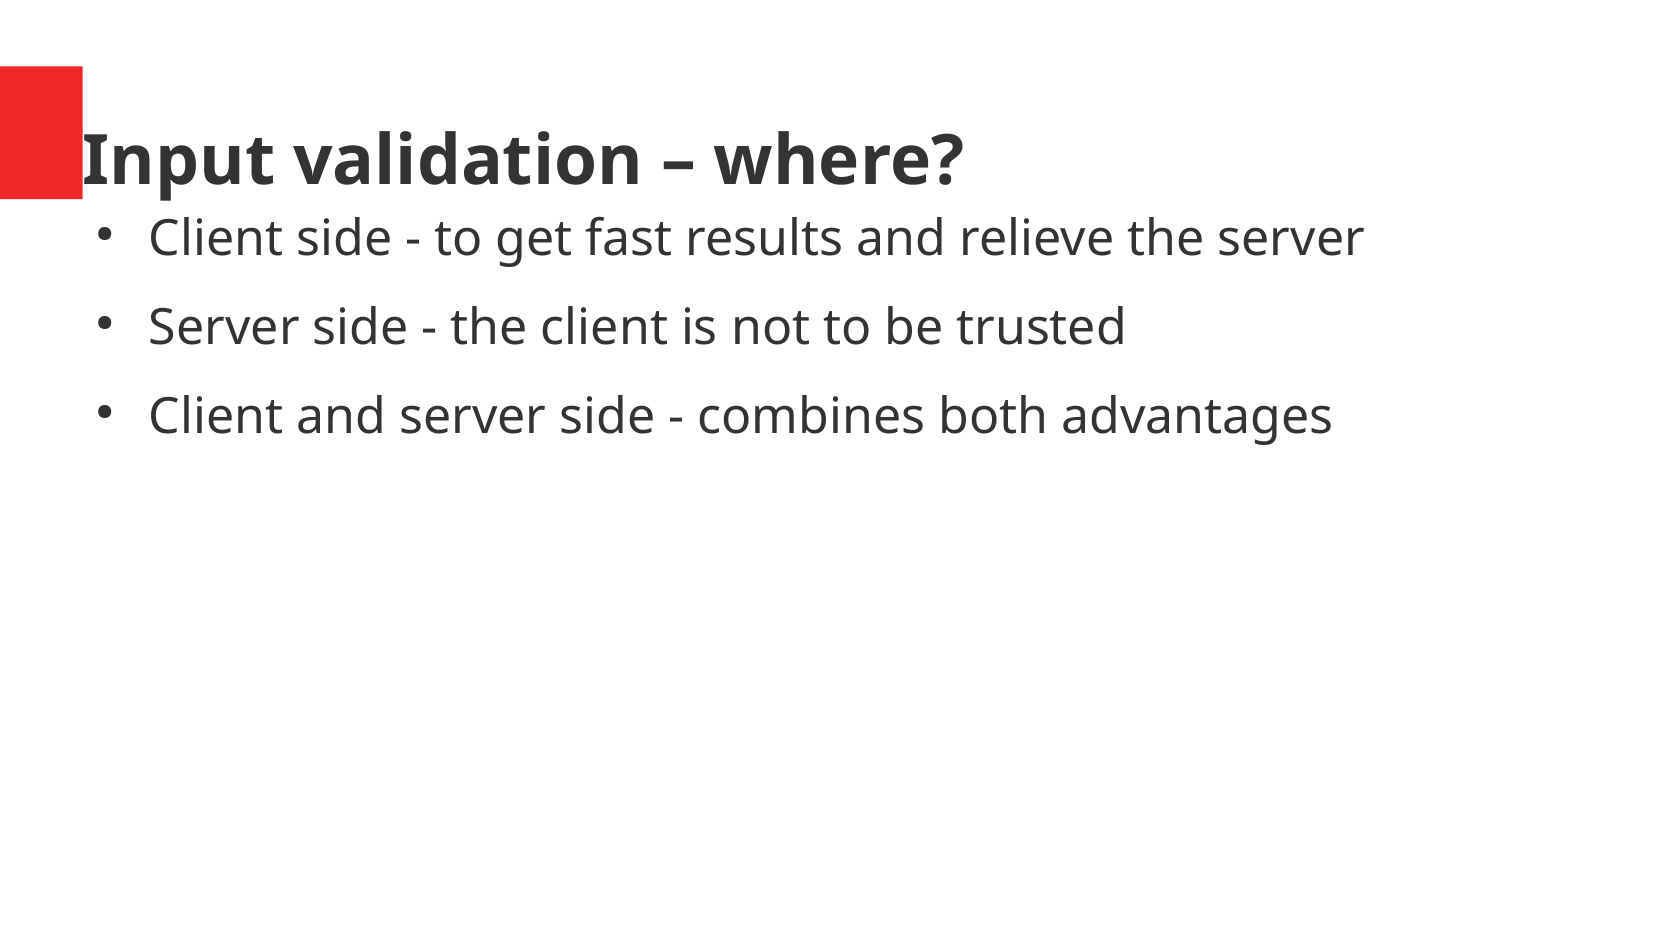

# Input validation – where?
Client side - to get fast results and relieve the server
Server side - the client is not to be trusted
Client and server side - combines both advantages